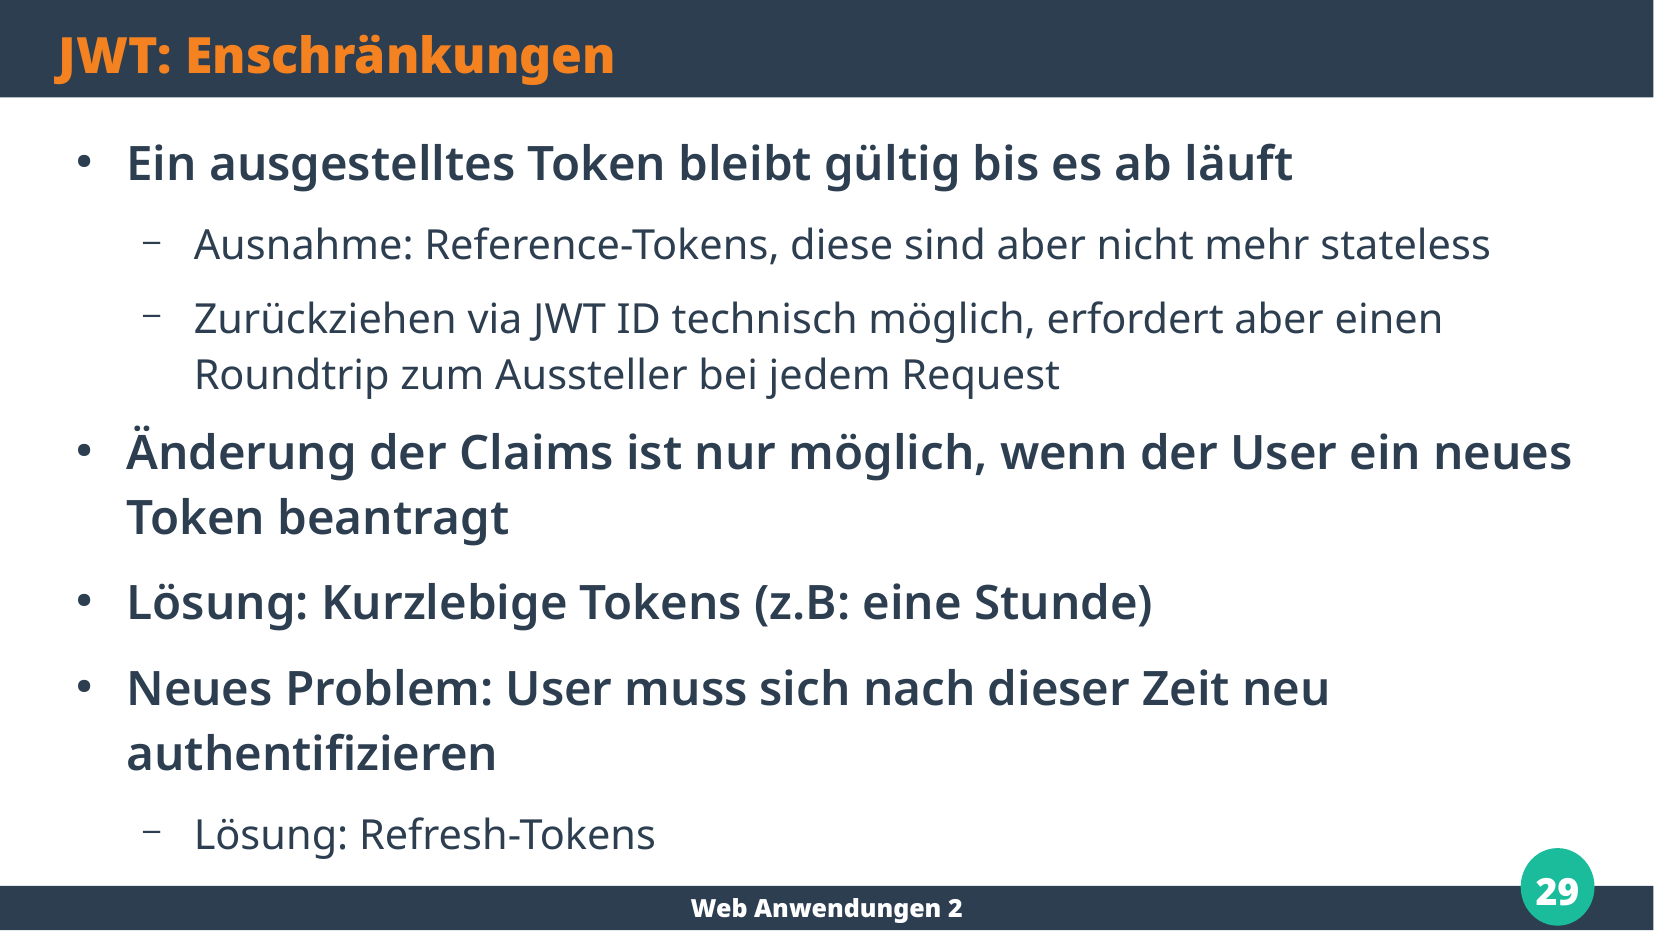

# JWT: Enschränkungen
Ein ausgestelltes Token bleibt gültig bis es ab läuft
Ausnahme: Reference-Tokens, diese sind aber nicht mehr stateless
Zurückziehen via JWT ID technisch möglich, erfordert aber einen Roundtrip zum Aussteller bei jedem Request
Änderung der Claims ist nur möglich, wenn der User ein neues Token beantragt
Lösung: Kurzlebige Tokens (z.B: eine Stunde)
Neues Problem: User muss sich nach dieser Zeit neu authentifizieren
Lösung: Refresh-Tokens
29